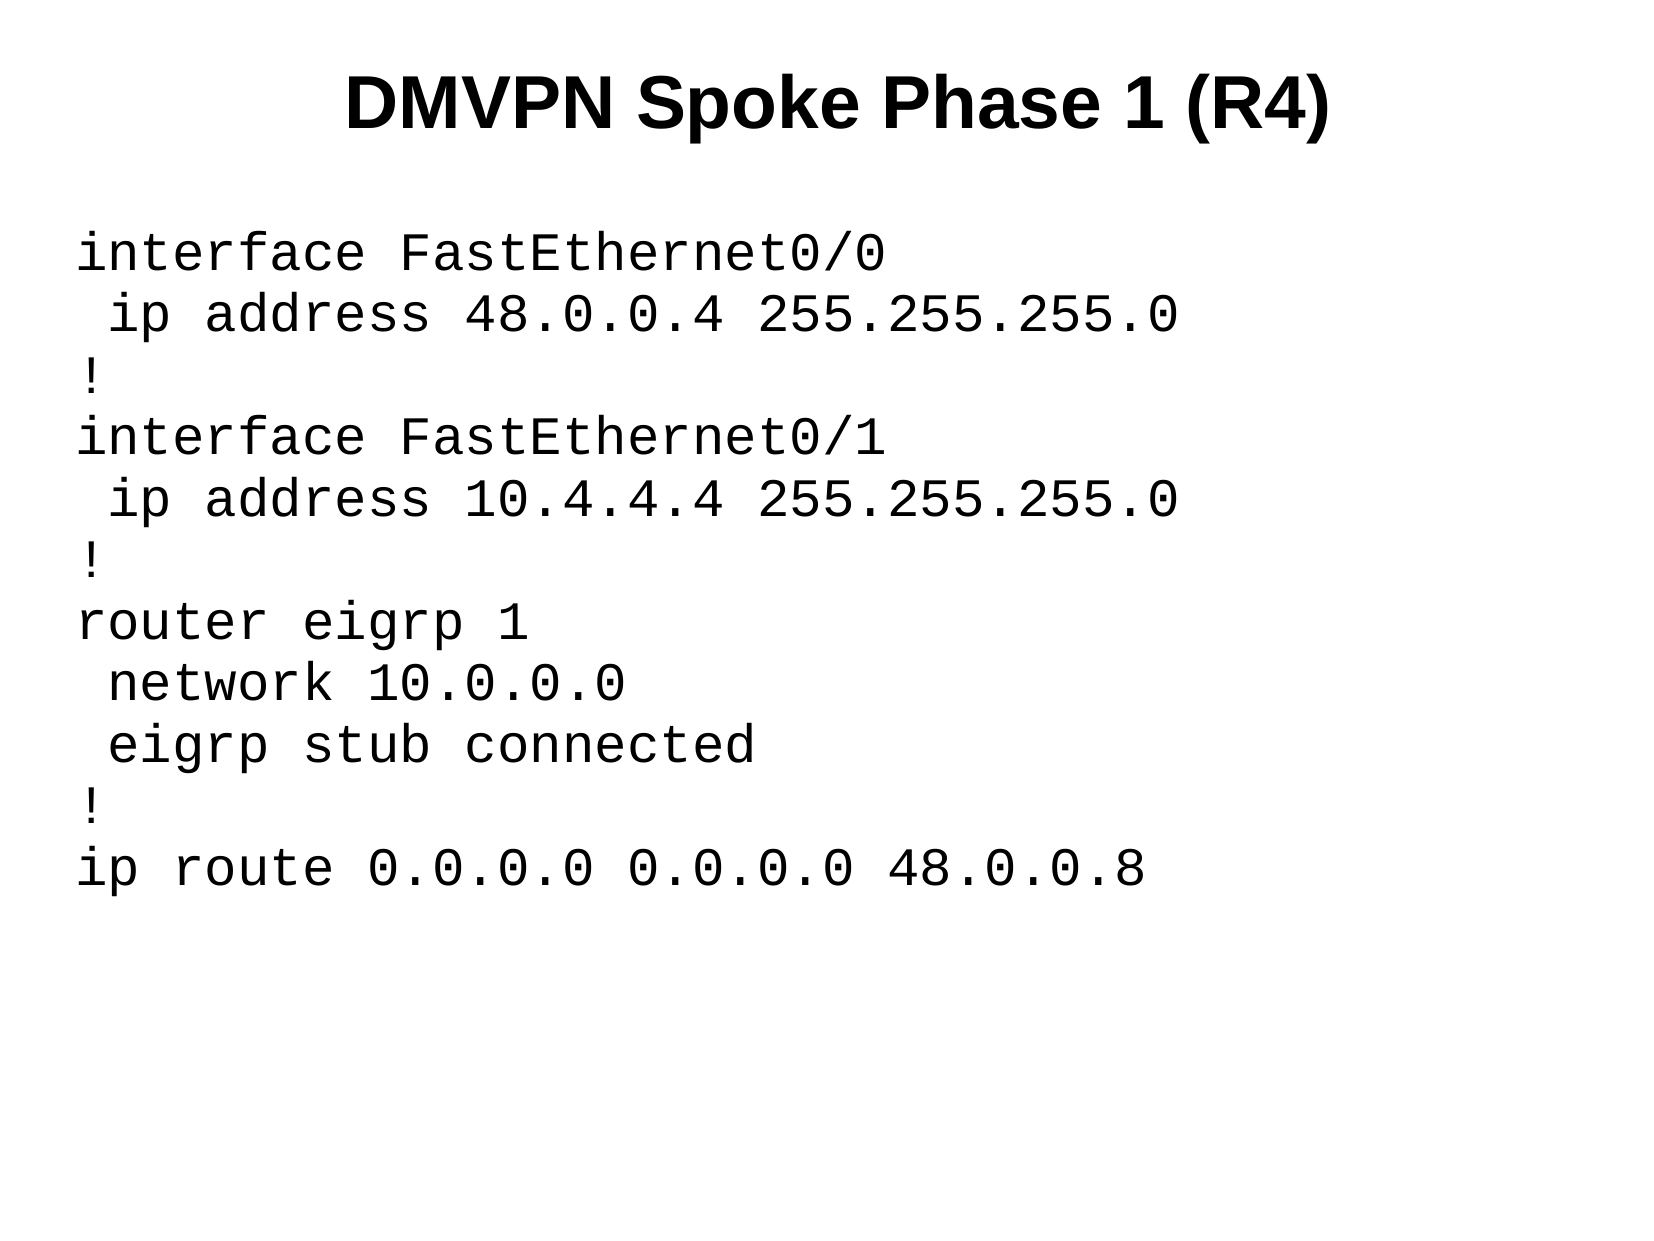

DMVPN Spoke Phase 1 (R4)
# interface FastEthernet0/0
 ip address 48.0.0.4 255.255.255.0
!
interface FastEthernet0/1
 ip address 10.4.4.4 255.255.255.0
!
router eigrp 1
 network 10.0.0.0
 eigrp stub connected
!
ip route 0.0.0.0 0.0.0.0 48.0.0.8